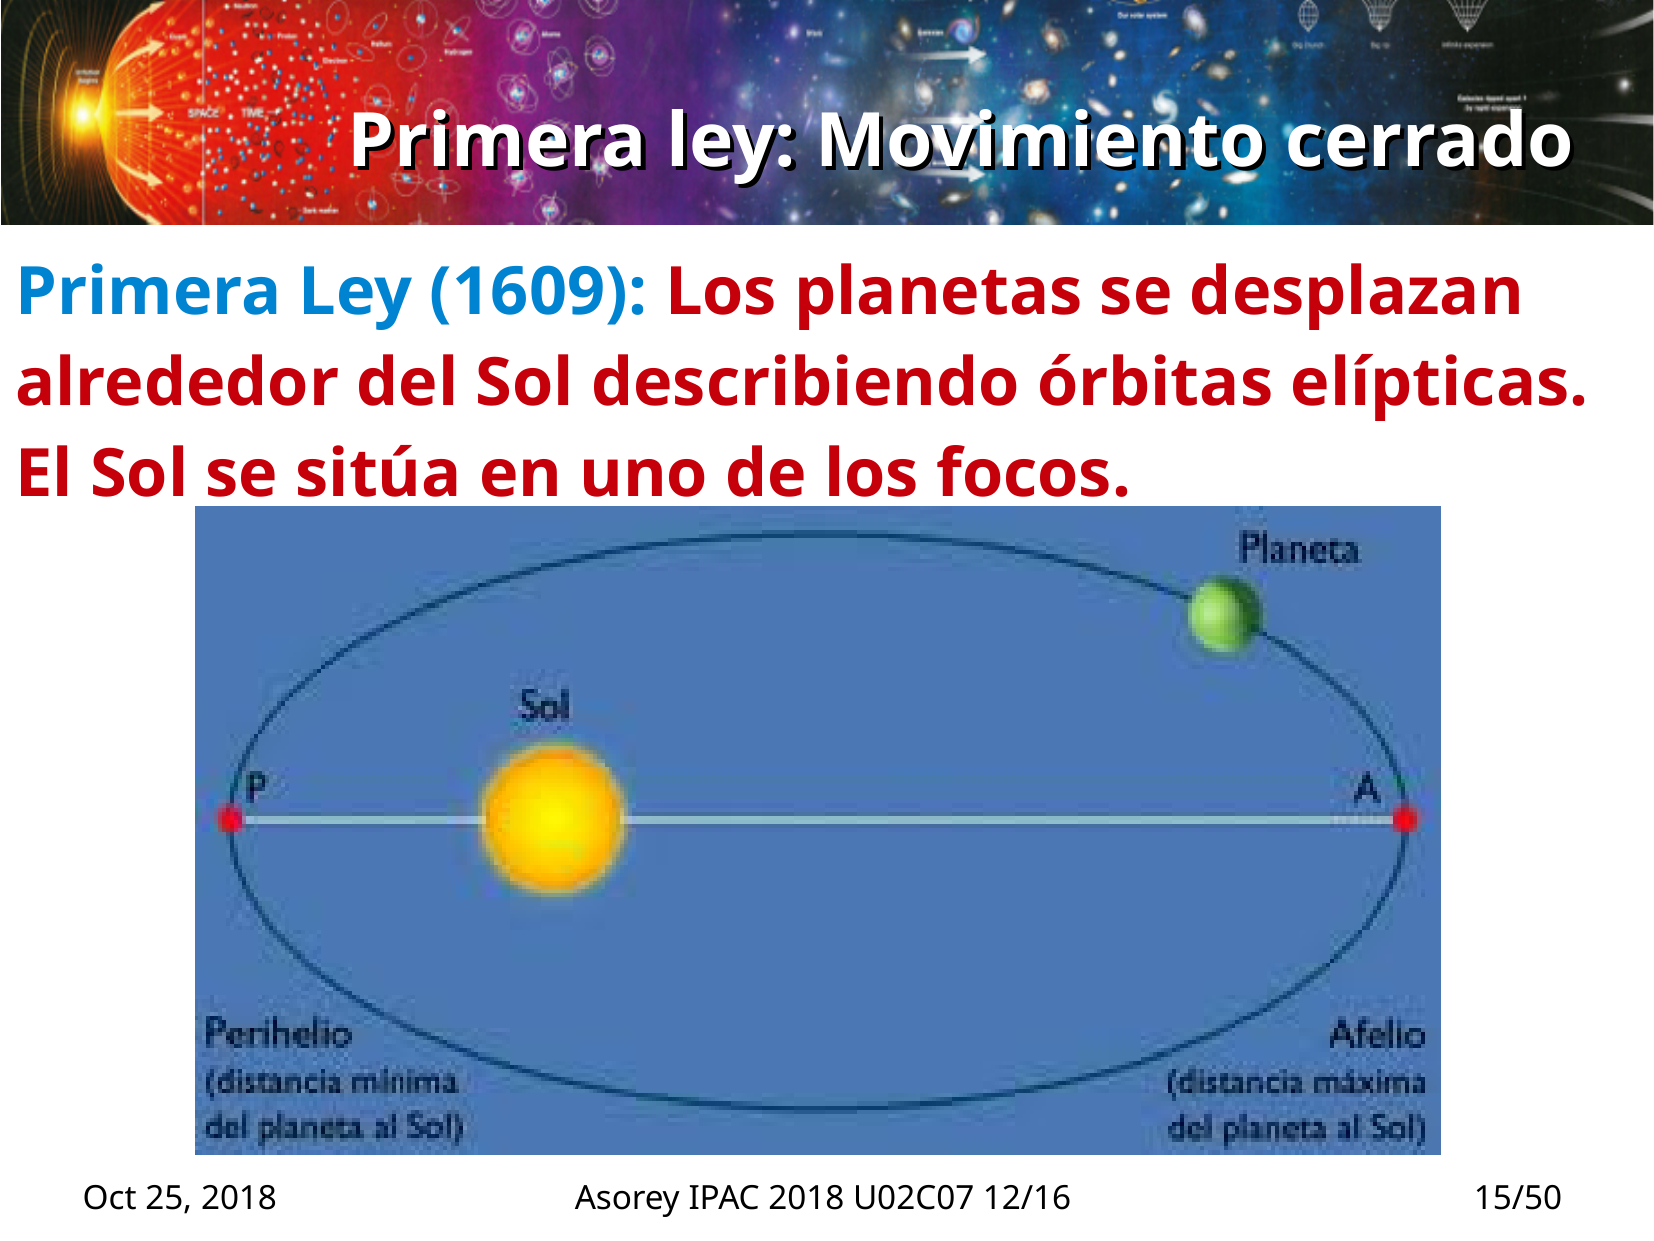

# Primera ley: Movimiento cerrado
Primera Ley (1609): Los planetas se desplazan alrededor del Sol describiendo órbitas elípticas. El Sol se sitúa en uno de los focos.
Oct 25, 2018
Asorey IPAC 2018 U02C07 12/16
15